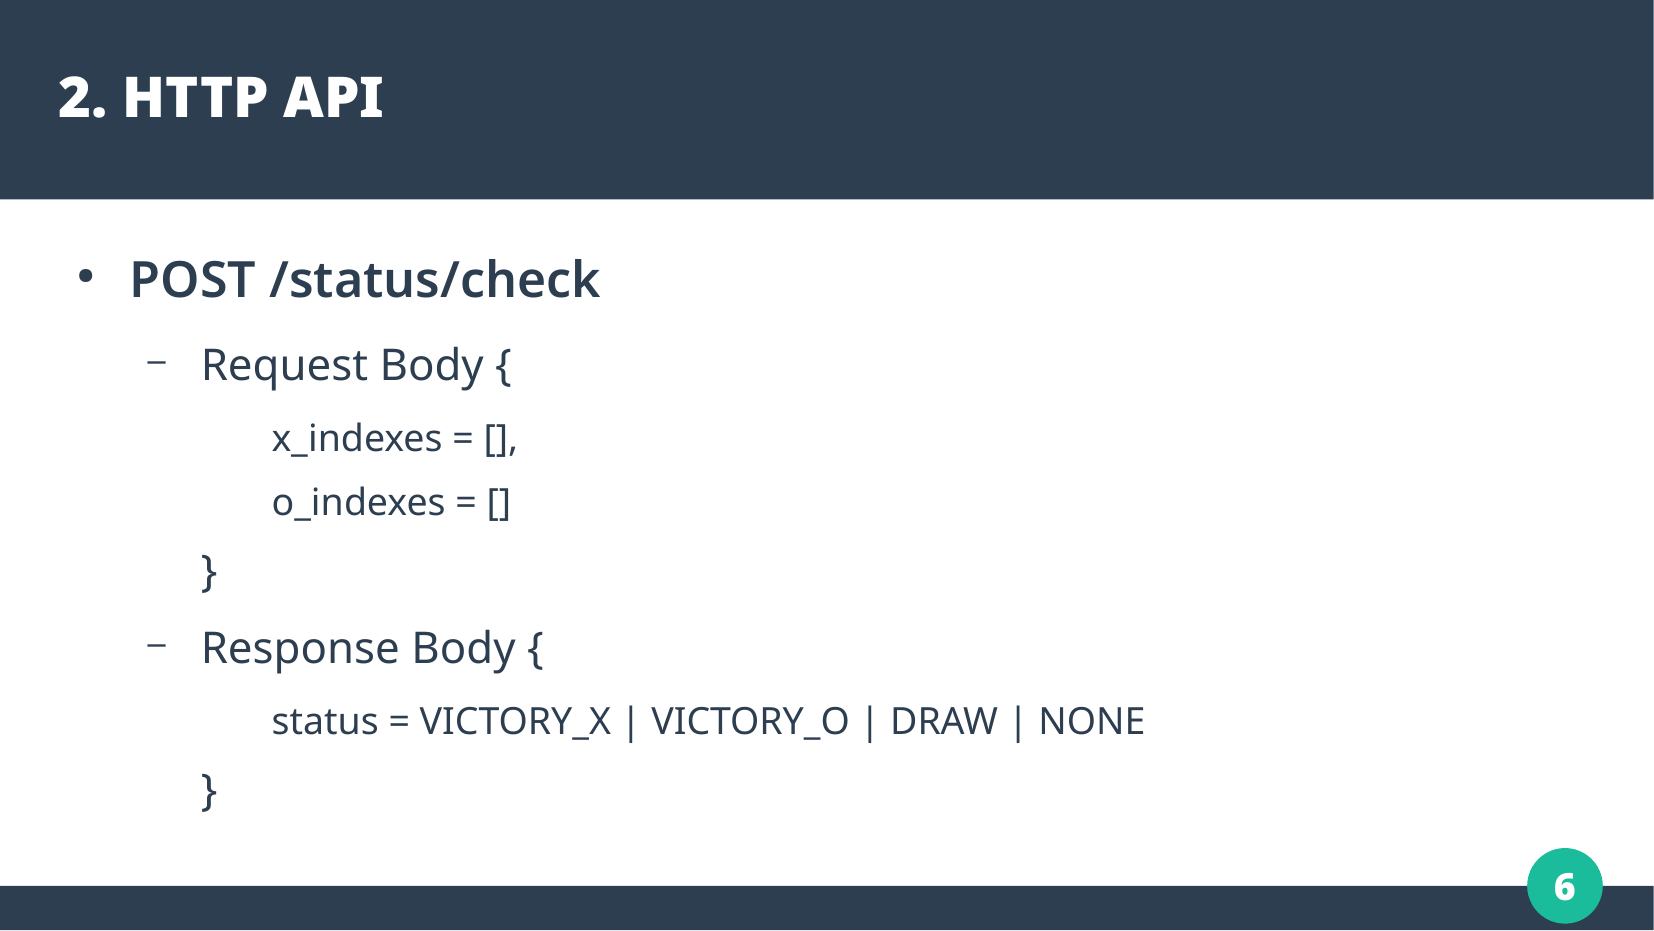

# 2. HTTP API
POST /status/check
Request Body {
x_indexes = [],
o_indexes = []
}
Response Body {
status = VICTORY_X | VICTORY_O | DRAW | NONE
}